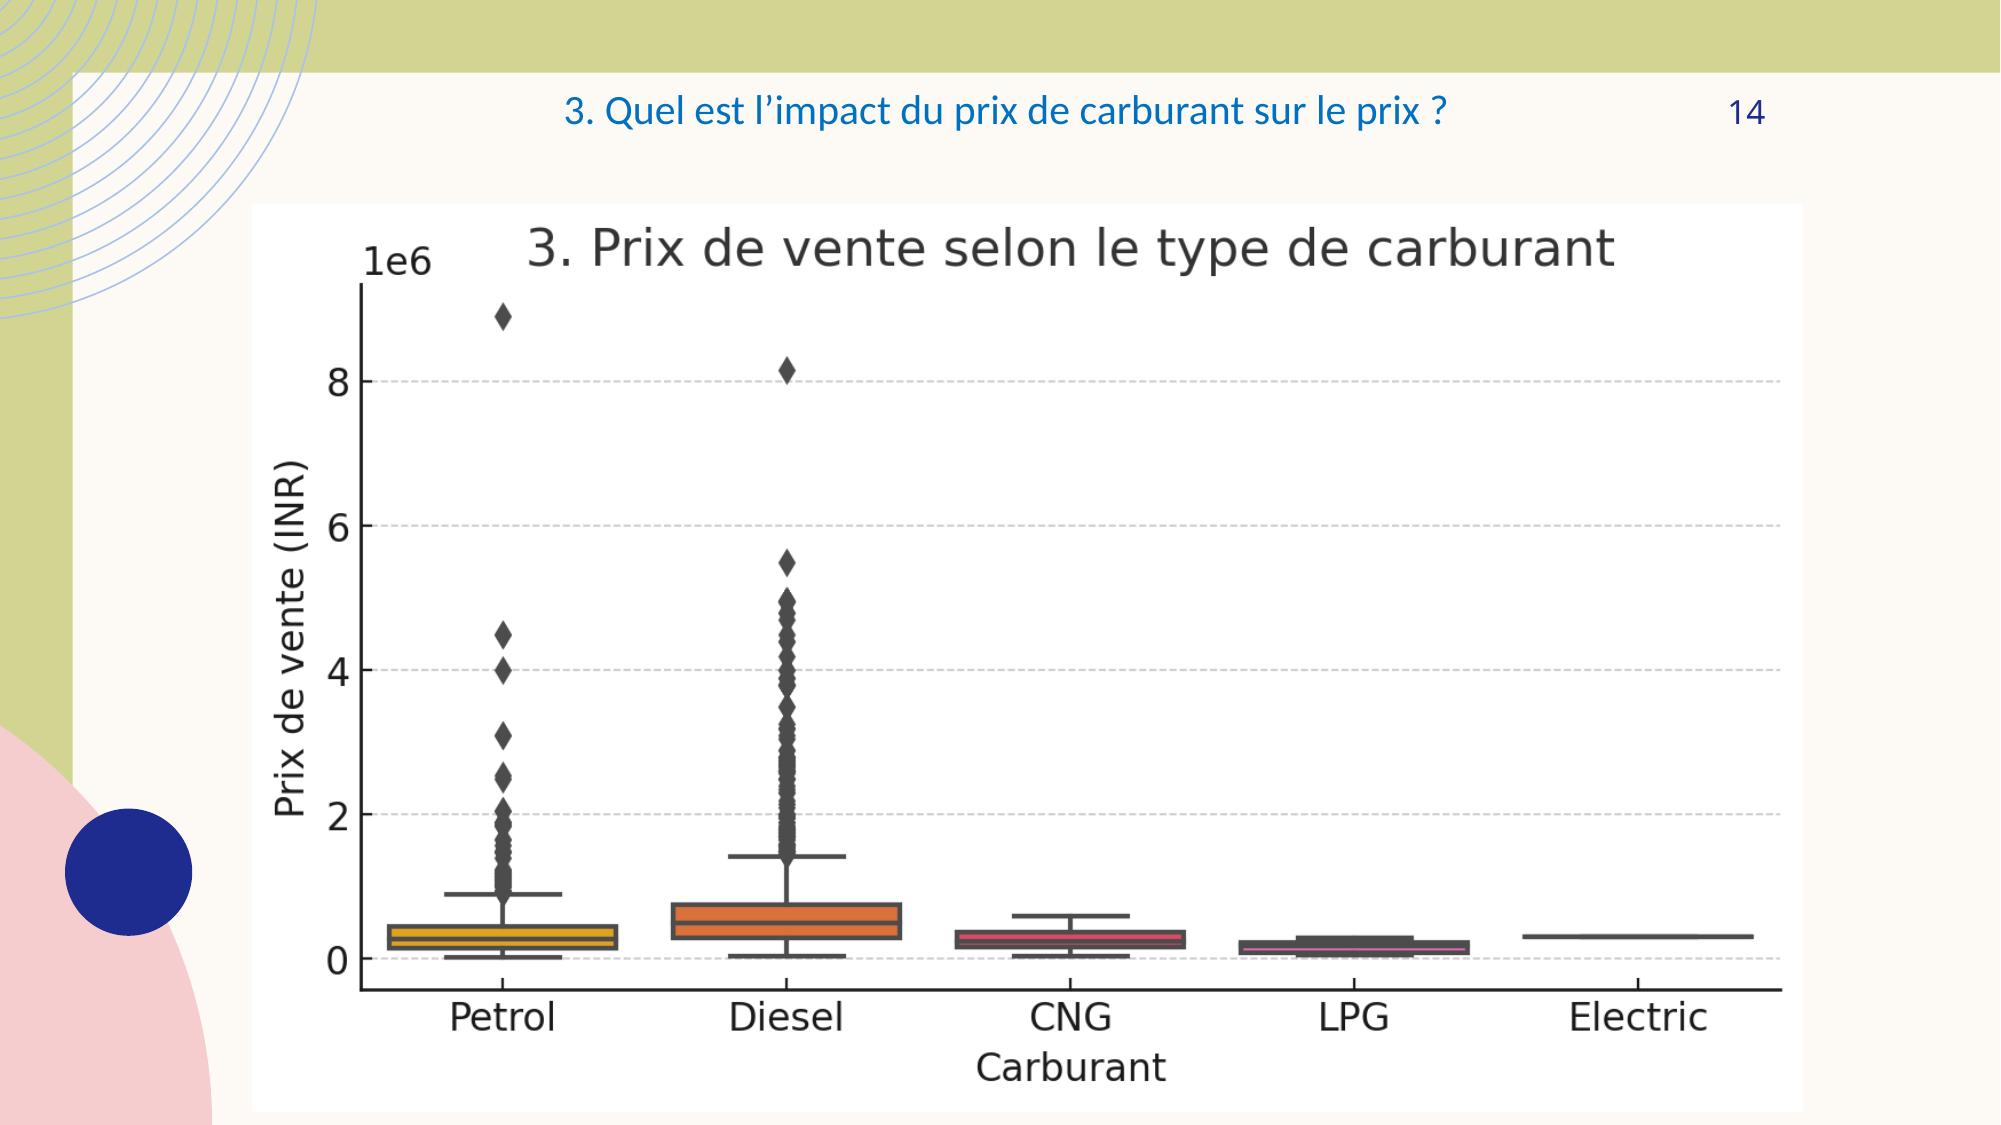

3. Quel est l’impact du prix de carburant sur le prix ?